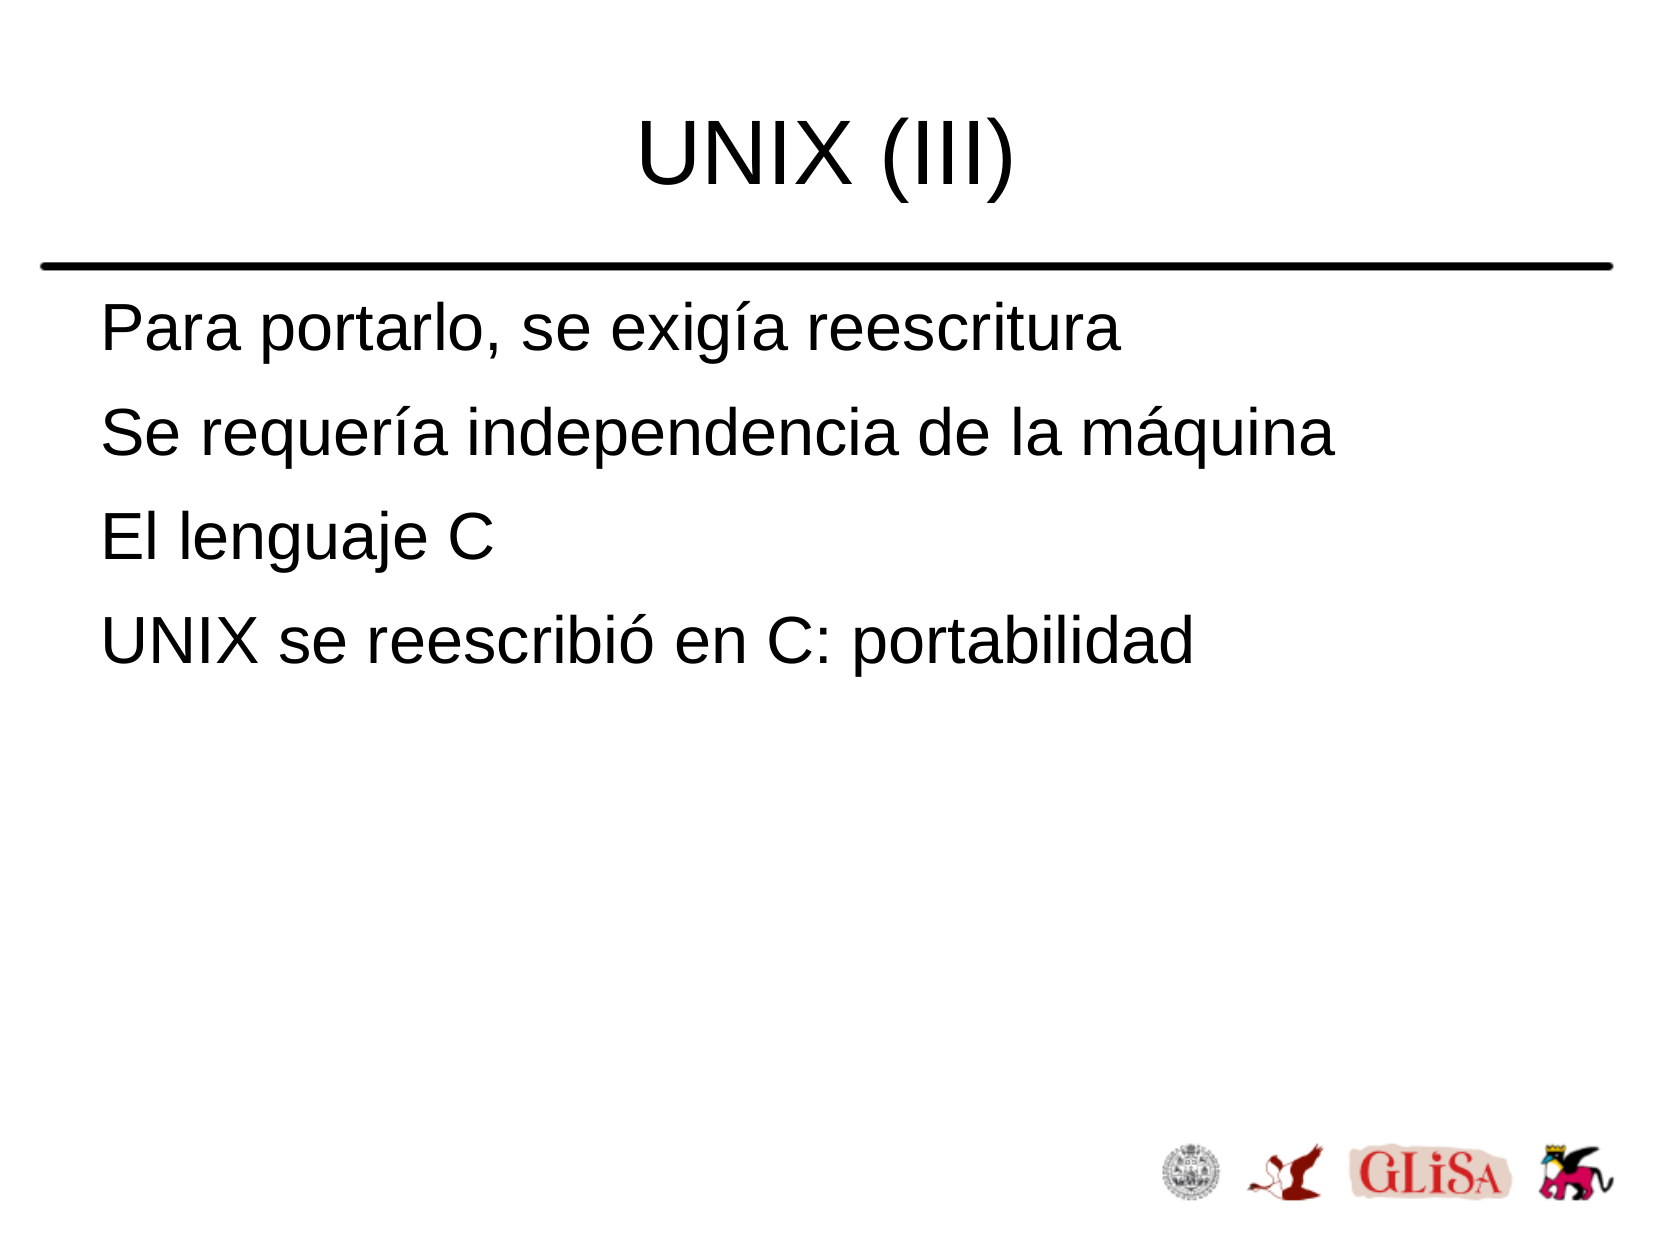

# UNIX (III)
Para portarlo, se exigía reescritura
Se requería independencia de la máquina
El lenguaje C
UNIX se reescribió en C: portabilidad